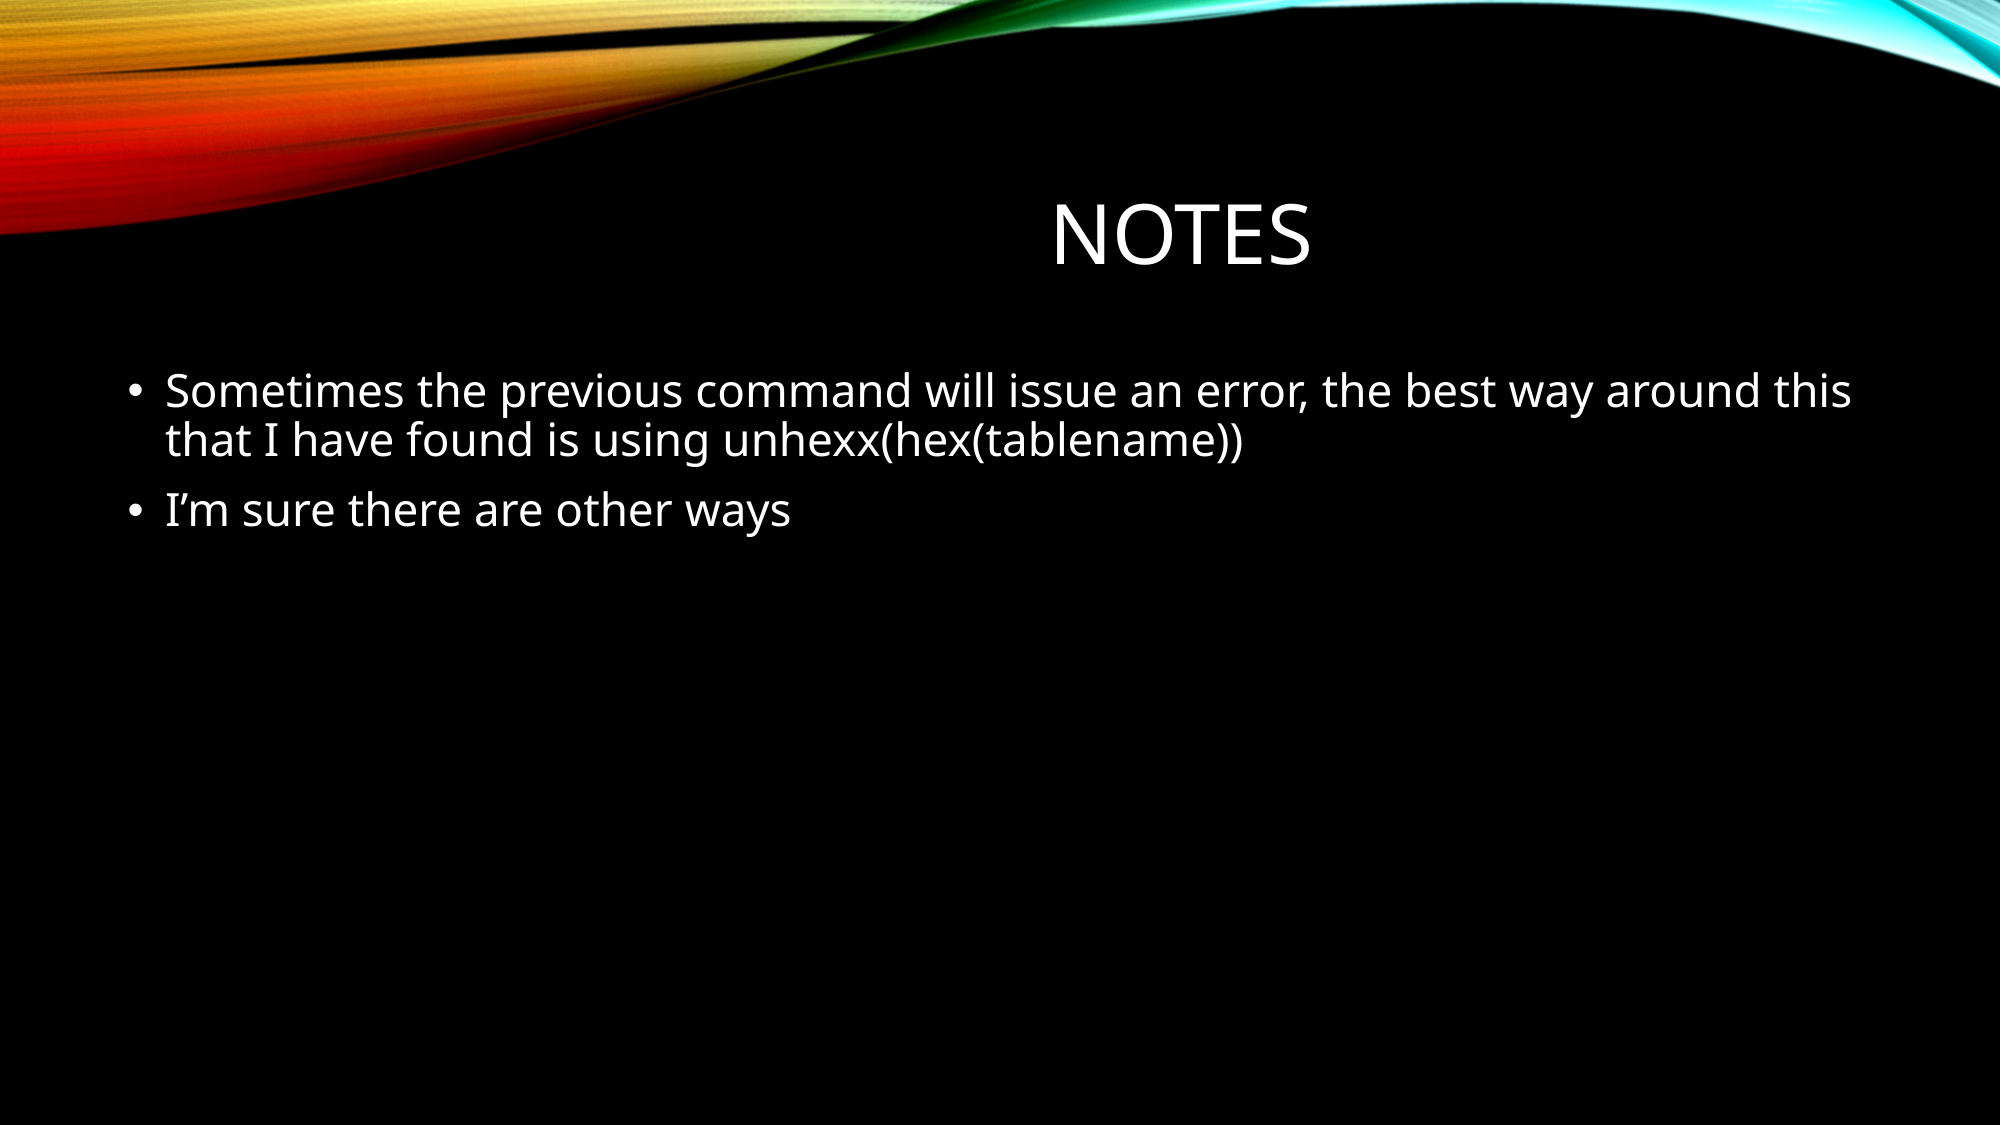

# NOTES
Sometimes the previous command will issue an error, the best way around this that I have found is using unhexx(hex(tablename))
I’m sure there are other ways